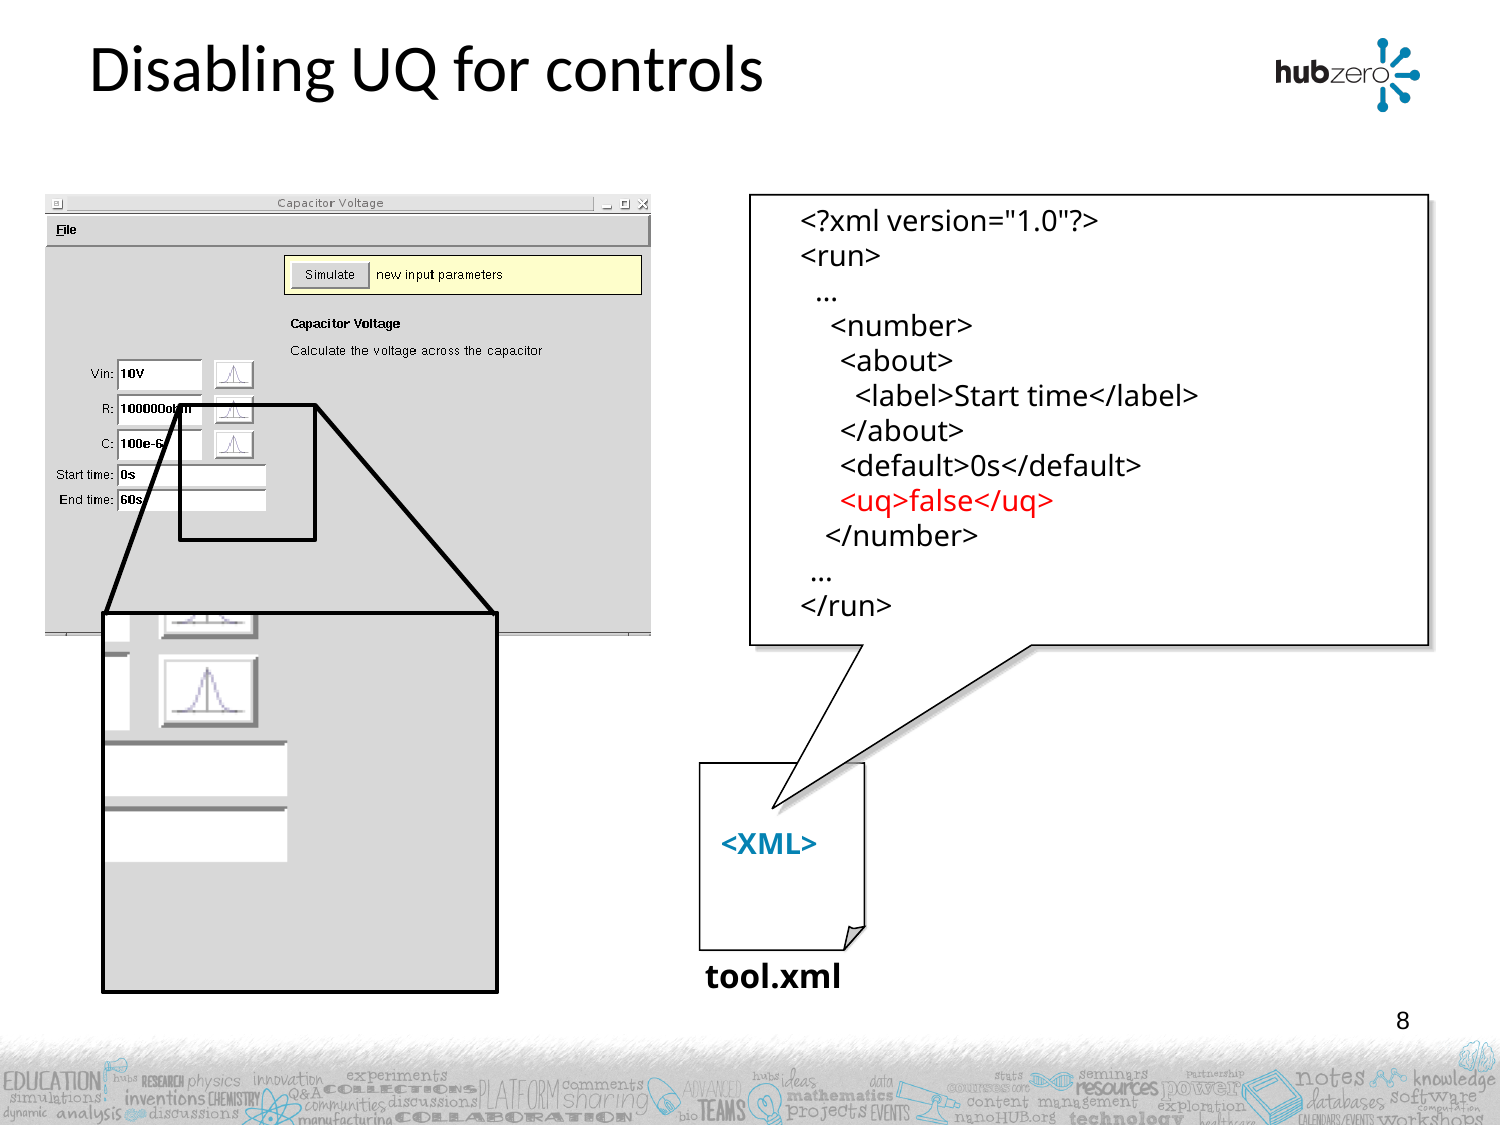

Disabling UQ for controls
<?xml version="1.0"?>
<run>
 …
 <number>
 <about>
 <label>Start time</label>
 </about>
 <default>0s</default>
 <uq>false</uq>
 </number>
 ...
</run>
<XML>
tool.xml
<number>